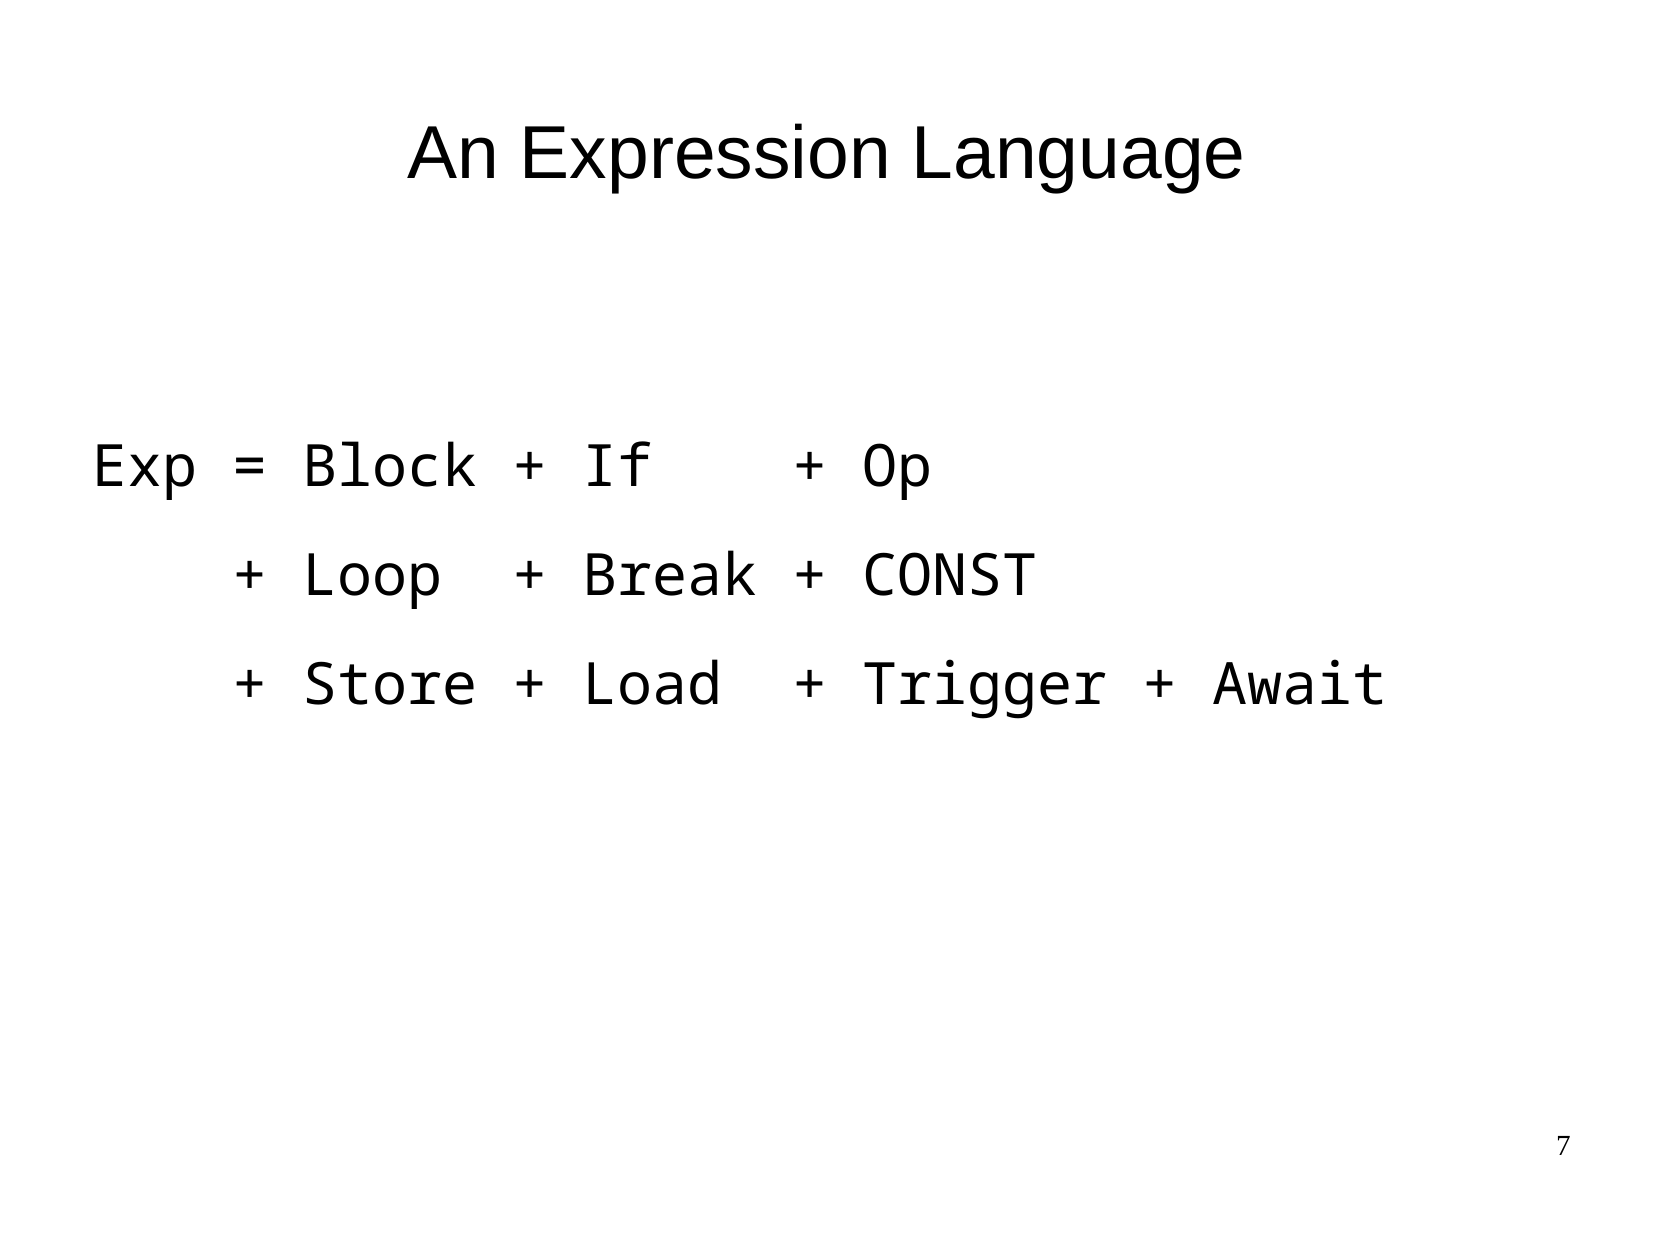

# An Expression Language
Exp = Block + If + Op
 + Loop + Break + CONST
 + Store + Load + Trigger + Await
7